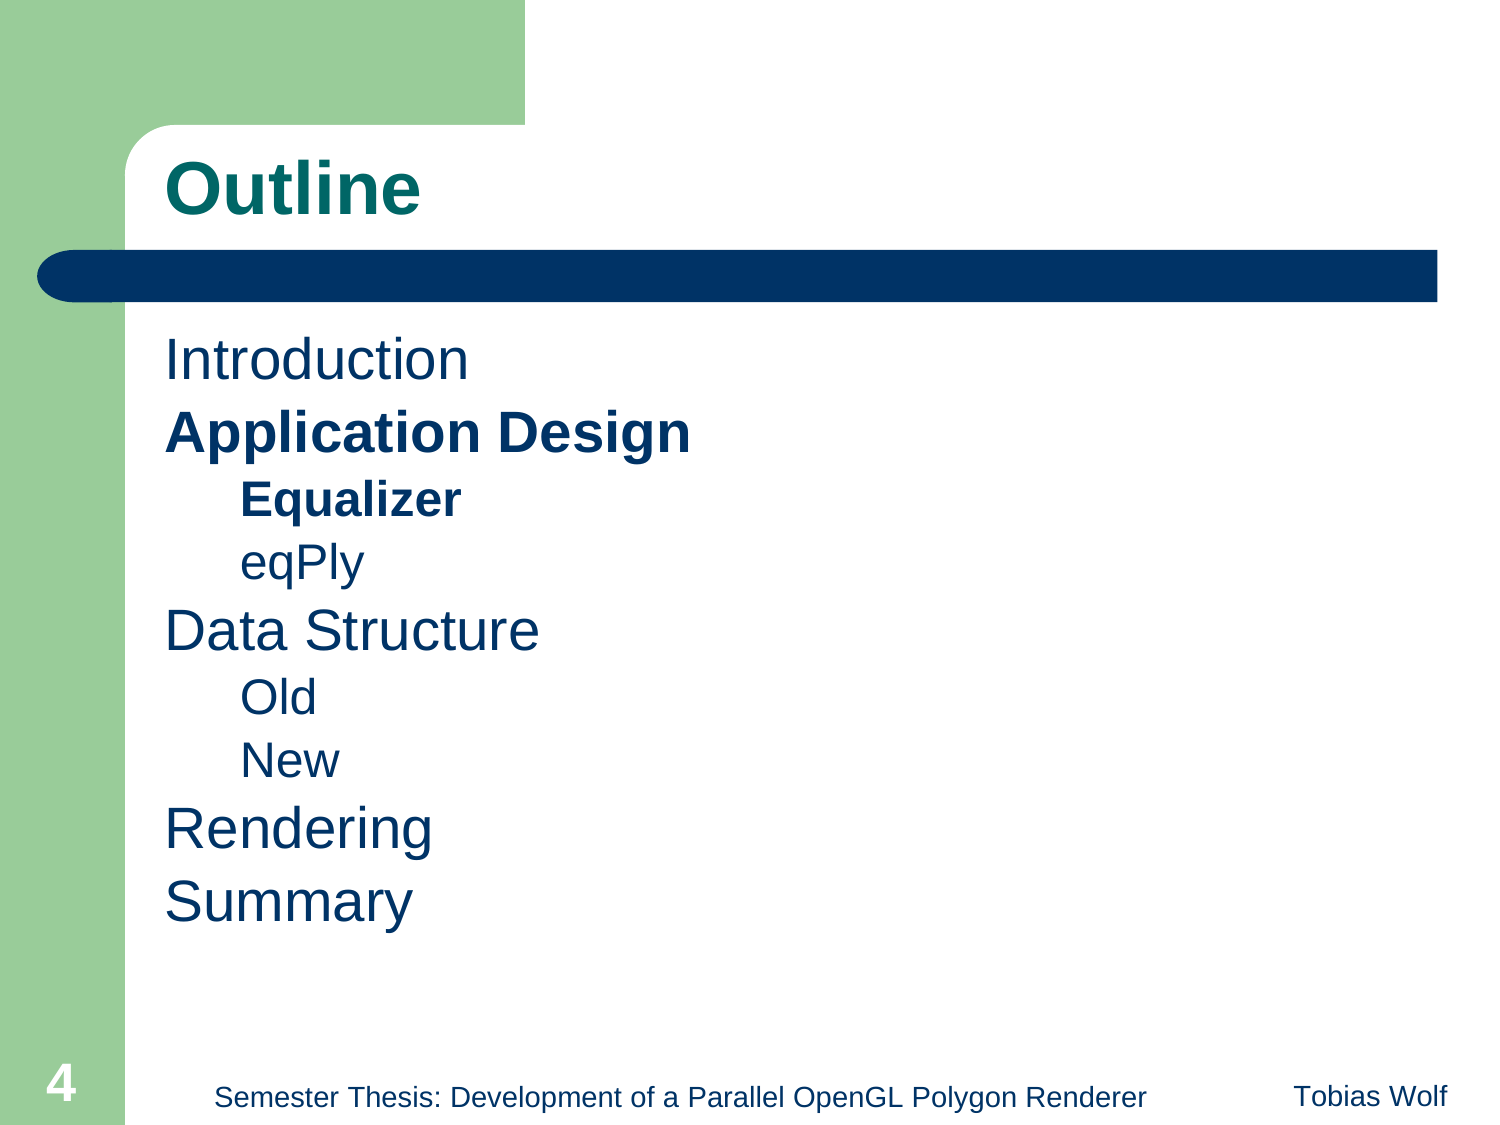

# Outline
Introduction
Application Design
Equalizer
eqPly
Data Structure
Old
New
Rendering
Summary
4
Tobias Wolf
Semester Thesis: Development of a Parallel OpenGL Polygon Renderer